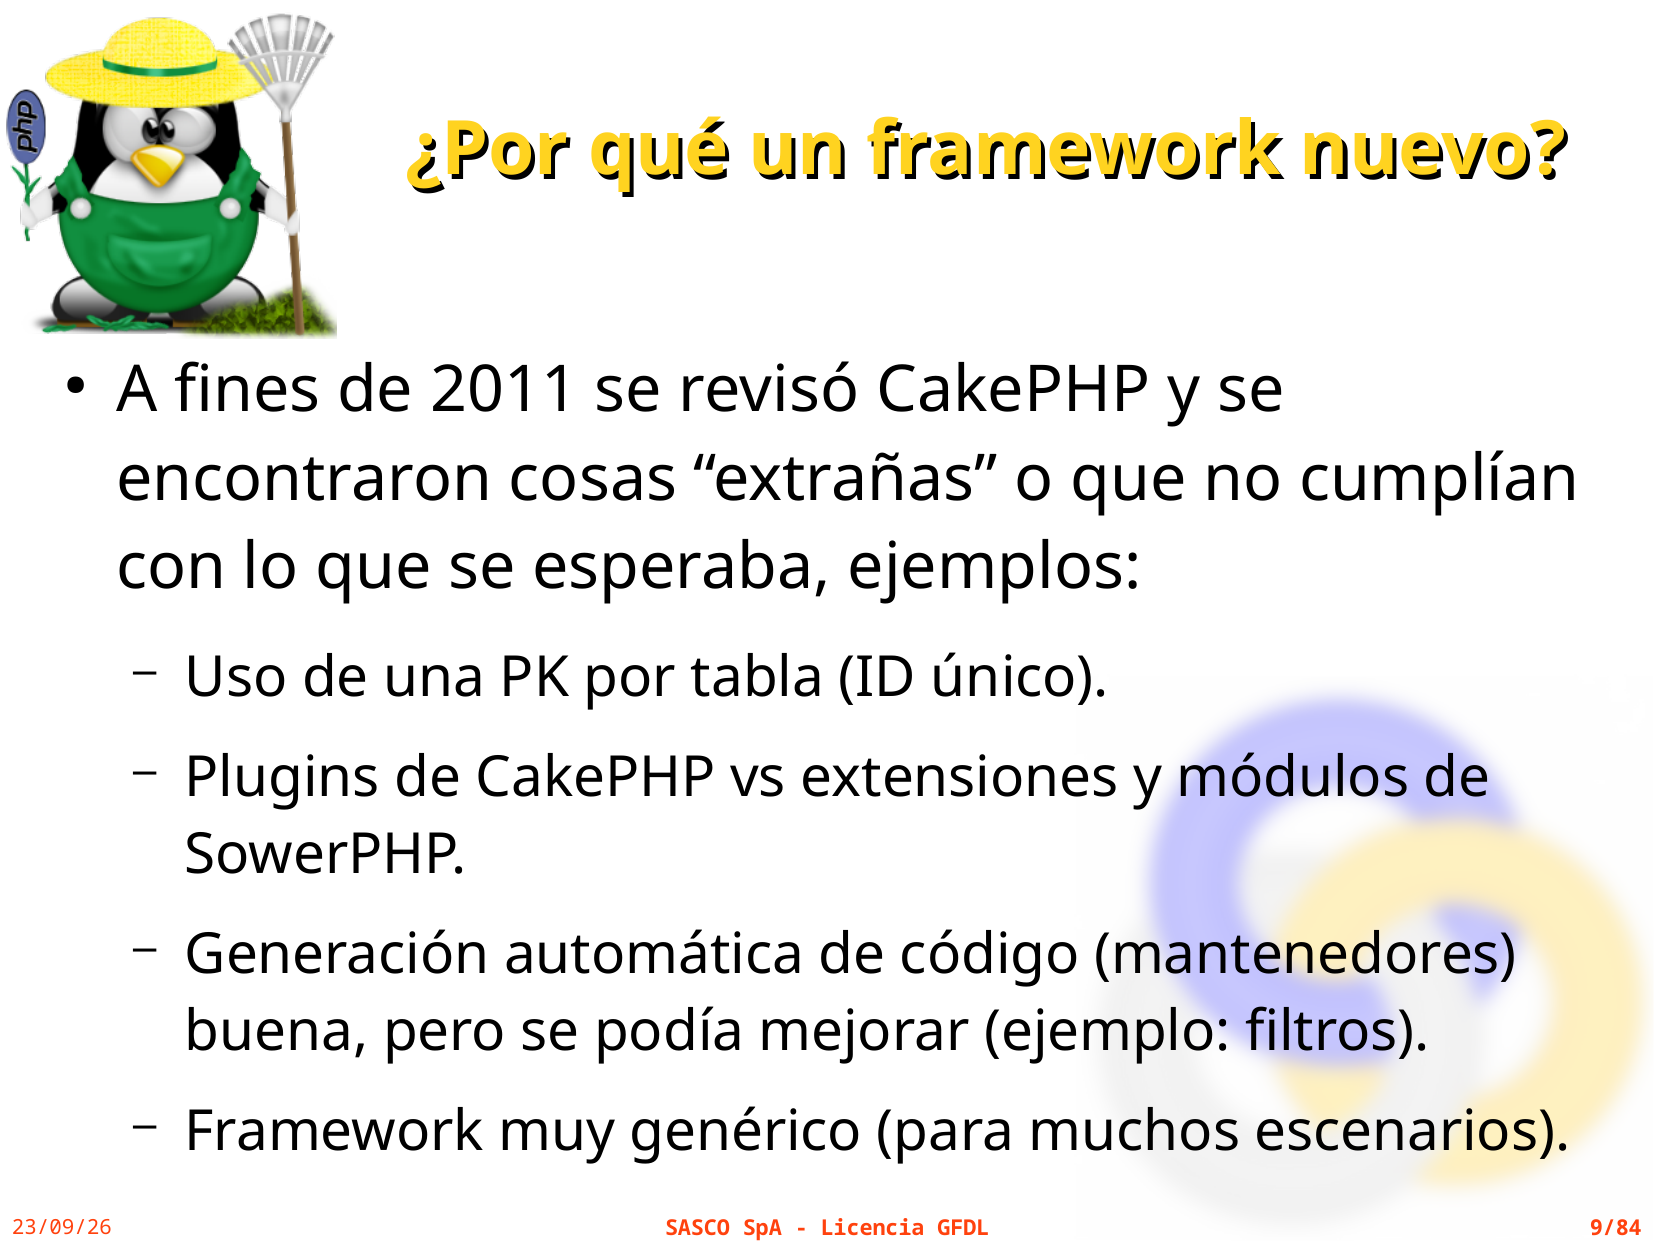

# ¿Por qué un framework nuevo?
A fines de 2011 se revisó CakePHP y se encontraron cosas “extrañas” o que no cumplían con lo que se esperaba, ejemplos:
Uso de una PK por tabla (ID único).
Plugins de CakePHP vs extensiones y módulos de SowerPHP.
Generación automática de código (mantenedores) buena, pero se podía mejorar (ejemplo: filtros).
Framework muy genérico (para muchos escenarios).
SASCO SpA - Licencia GFDL
9